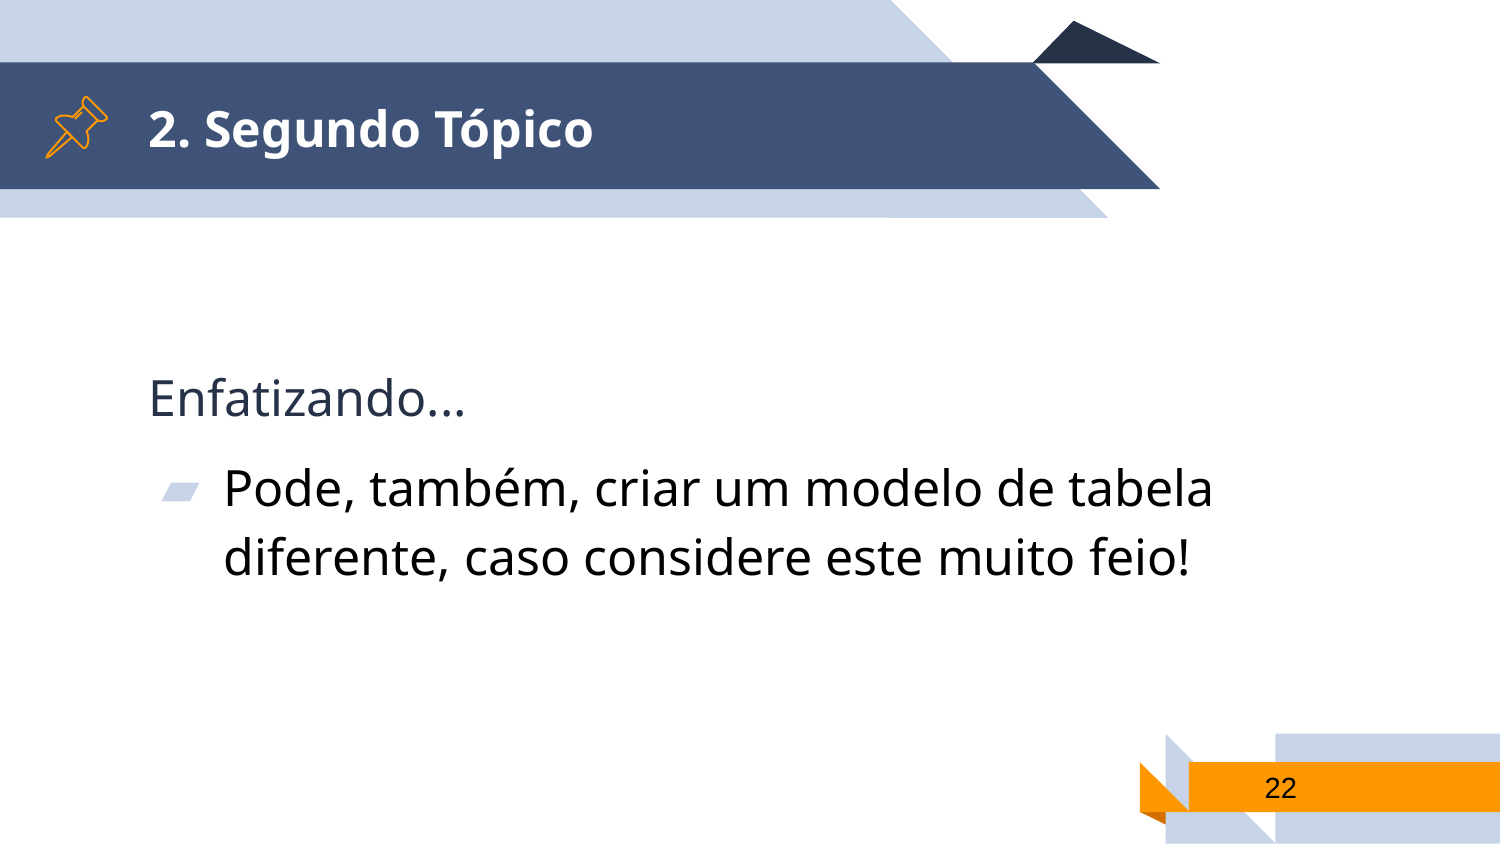

# 2. Segundo Tópico
Enfatizando...
Pode, também, criar um modelo de tabela diferente, caso considere este muito feio!